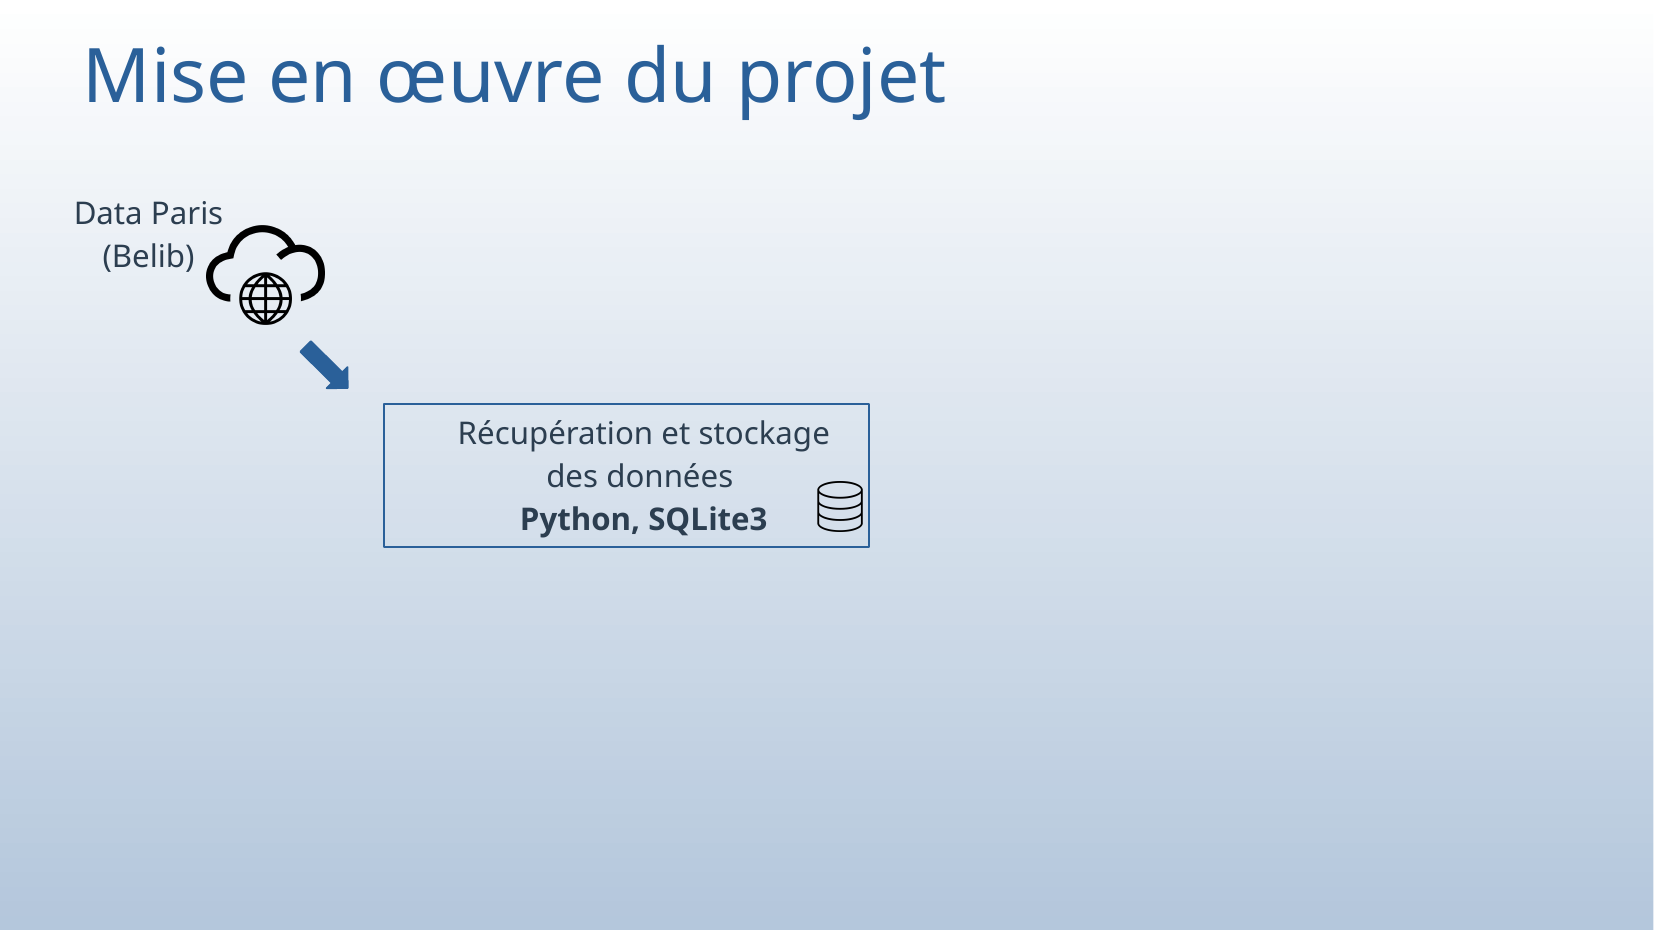

# Mise en œuvre du projet
Data Paris (Belib)
Récupération et stockage des données
Python, SQLite3